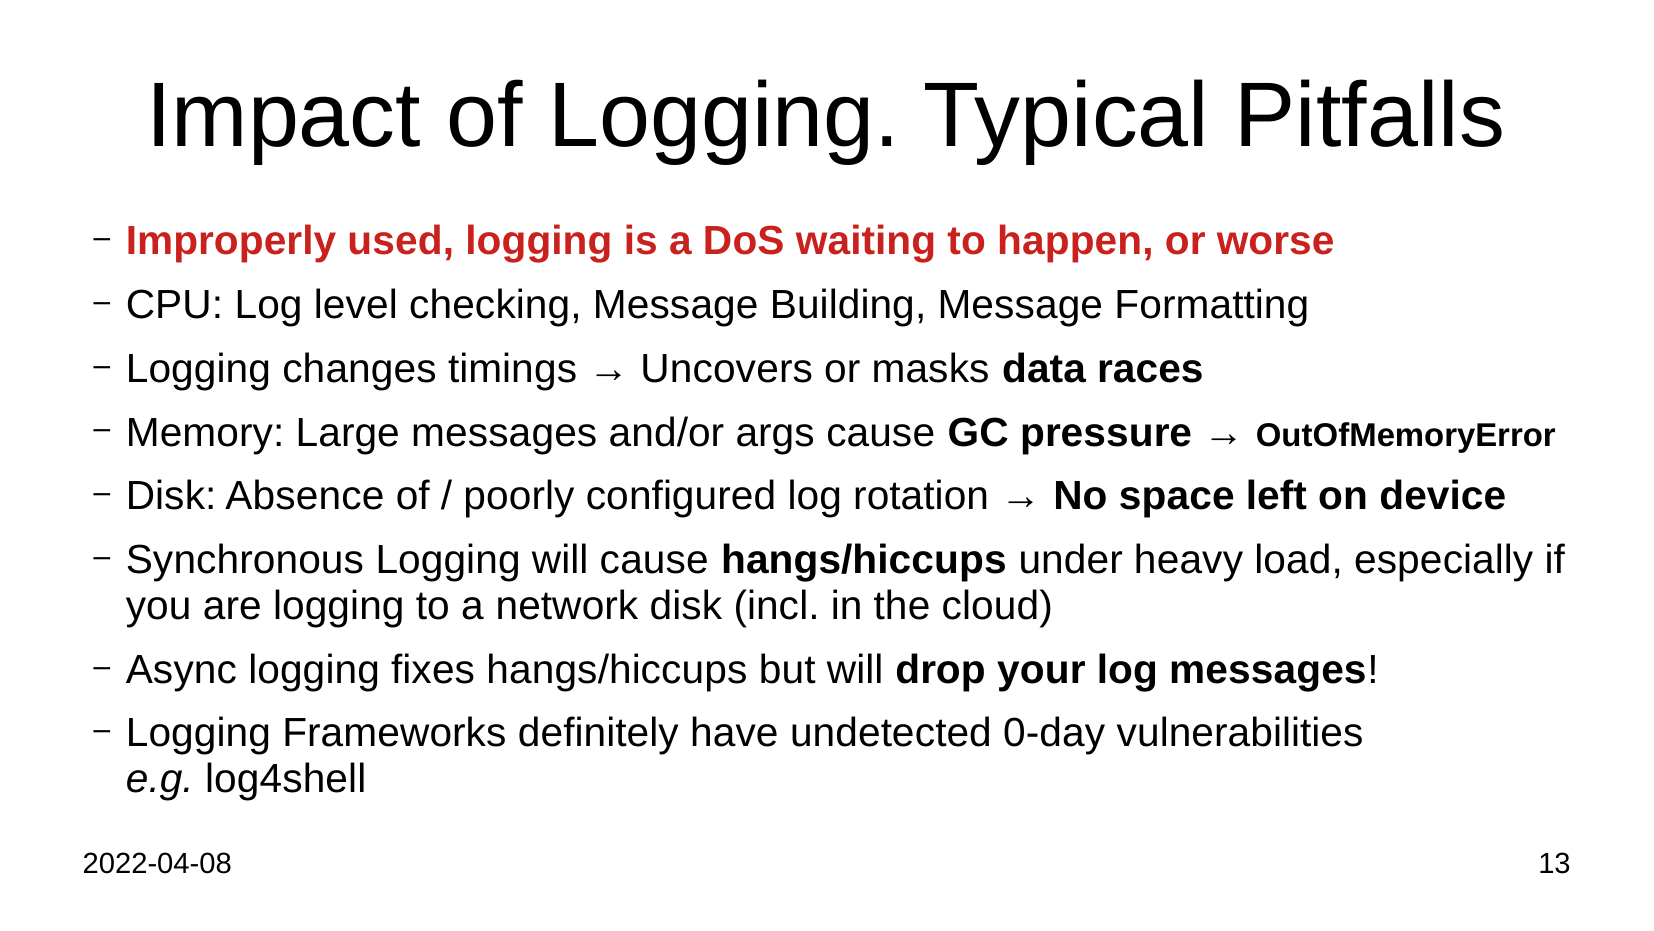

# Impact of Logging. Typical Pitfalls
Improperly used, logging is a DoS waiting to happen, or worse
CPU: Log level checking, Message Building, Message Formatting
Logging changes timings → Uncovers or masks data races
Memory: Large messages and/or args cause GC pressure → OutOfMemoryError
Disk: Absence of / poorly configured log rotation → No space left on device
Synchronous Logging will cause hangs/hiccups under heavy load, especially if you are logging to a network disk (incl. in the cloud)
Async logging fixes hangs/hiccups but will drop your log messages!
Logging Frameworks definitely have undetected 0-day vulnerabilities
e.g. log4shell
2022-04-08
13